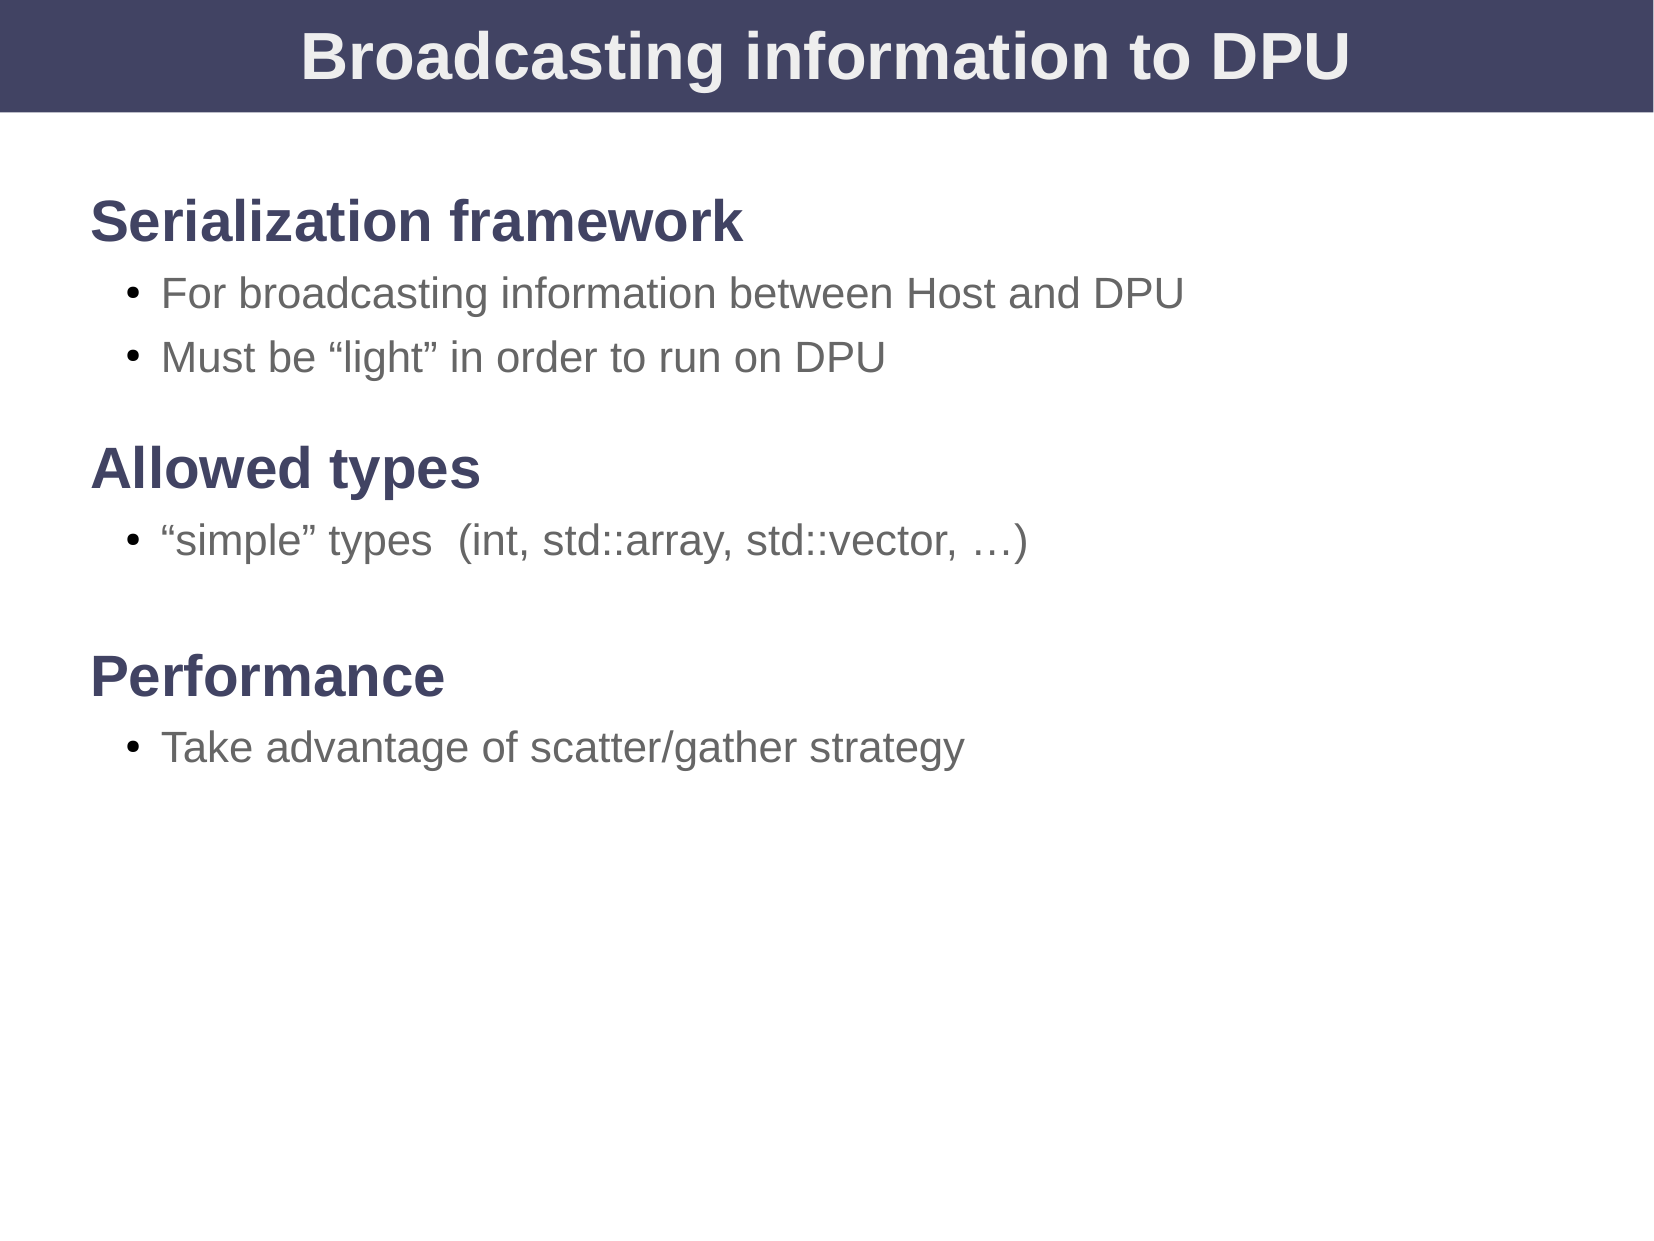

Broadcasting information to DPU
Serialization framework
For broadcasting information between Host and DPU
Must be “light” in order to run on DPU
Allowed types
“simple” types (int, std::array, std::vector, …)
Performance
Take advantage of scatter/gather strategy